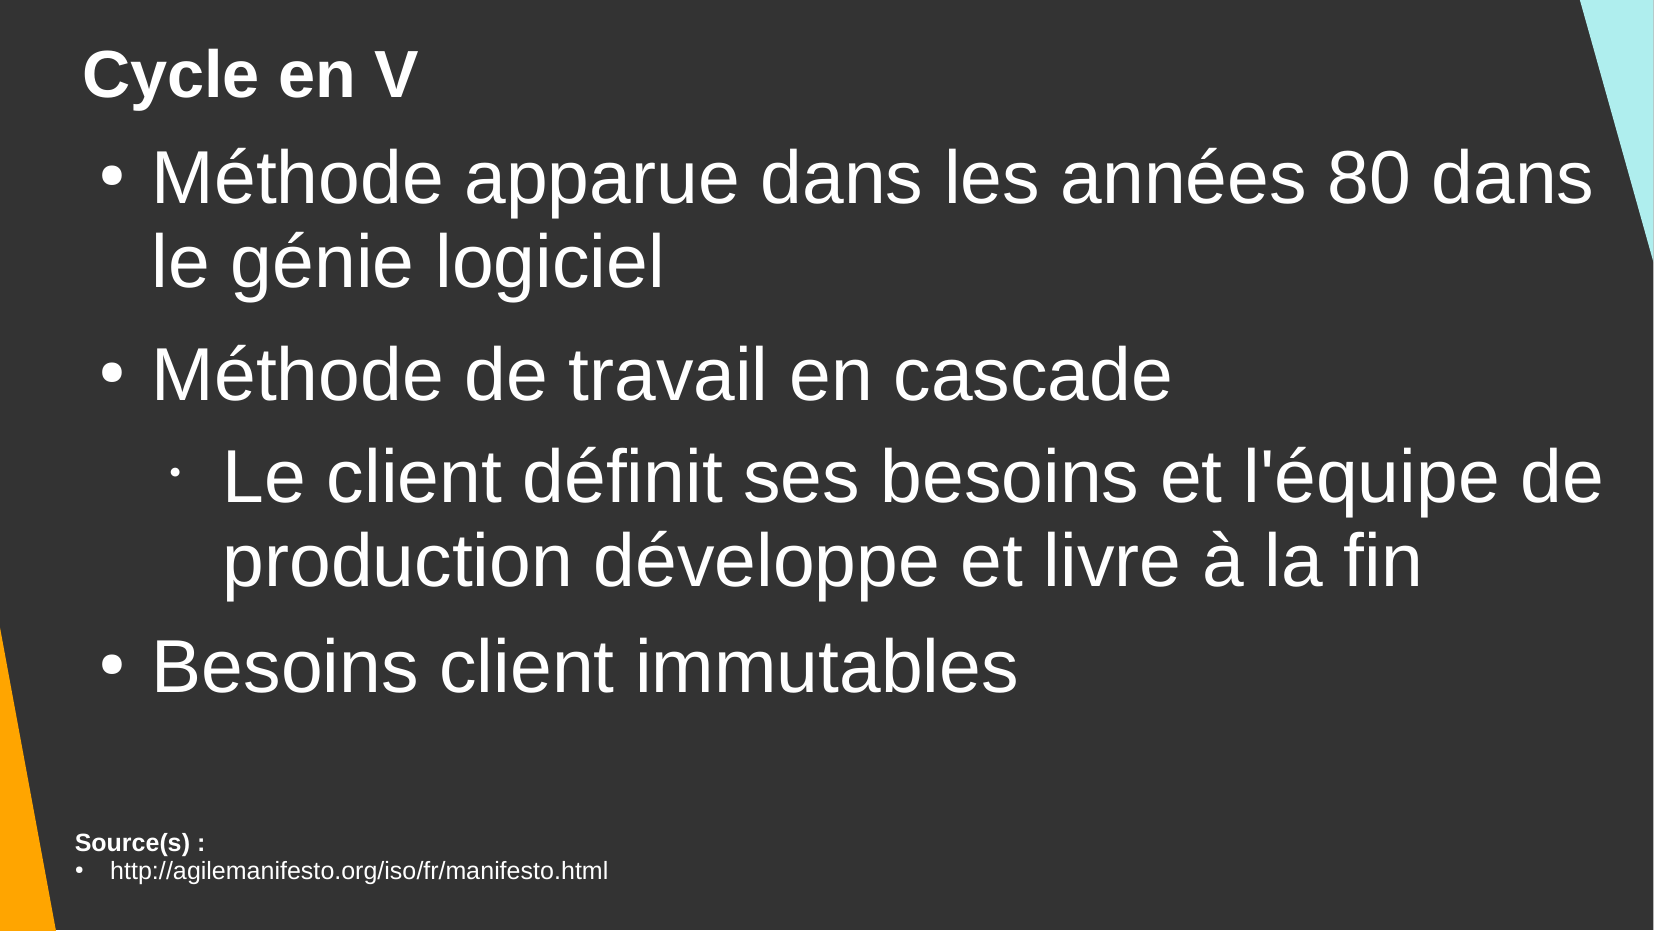

# Cycle en V
Méthode apparue dans les années 80 dans le génie logiciel
Méthode de travail en cascade
Le client définit ses besoins et l'équipe de production développe et livre à la fin
Besoins client immutables
Source(s) :
http://agilemanifesto.org/iso/fr/manifesto.html